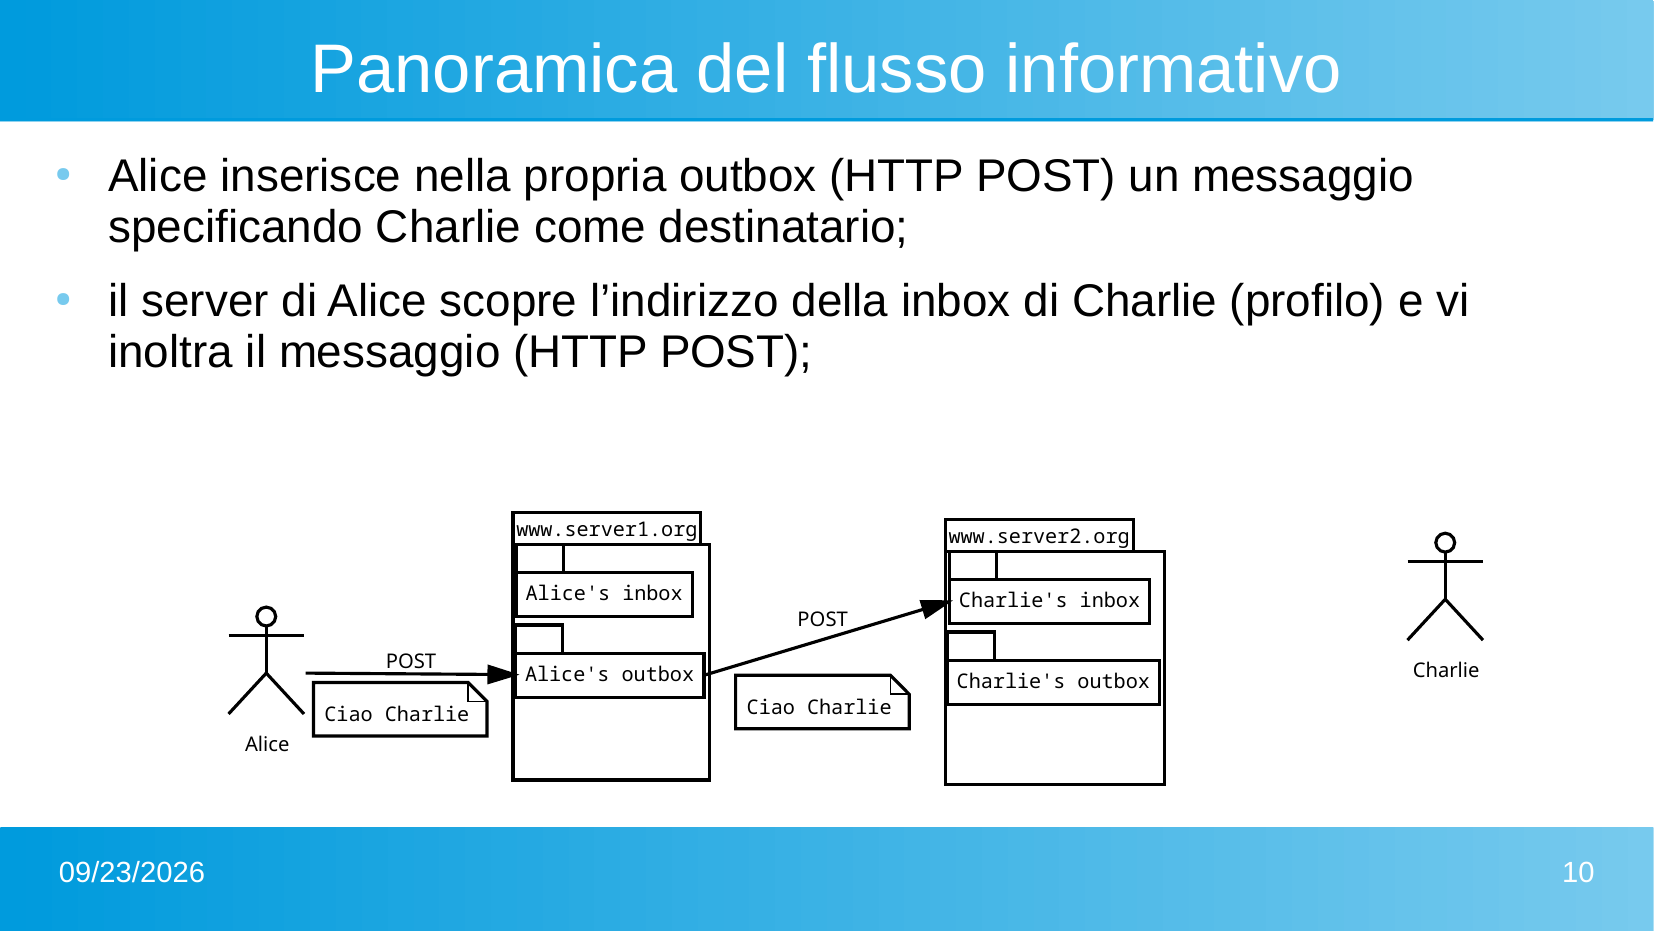

# Panoramica del flusso informativo
Alice inserisce nella propria outbox (HTTP POST) un messaggio specificando Charlie come destinatario;
il server di Alice scopre l’indirizzo della inbox di Charlie (profilo) e vi inoltra il messaggio (HTTP POST);
10